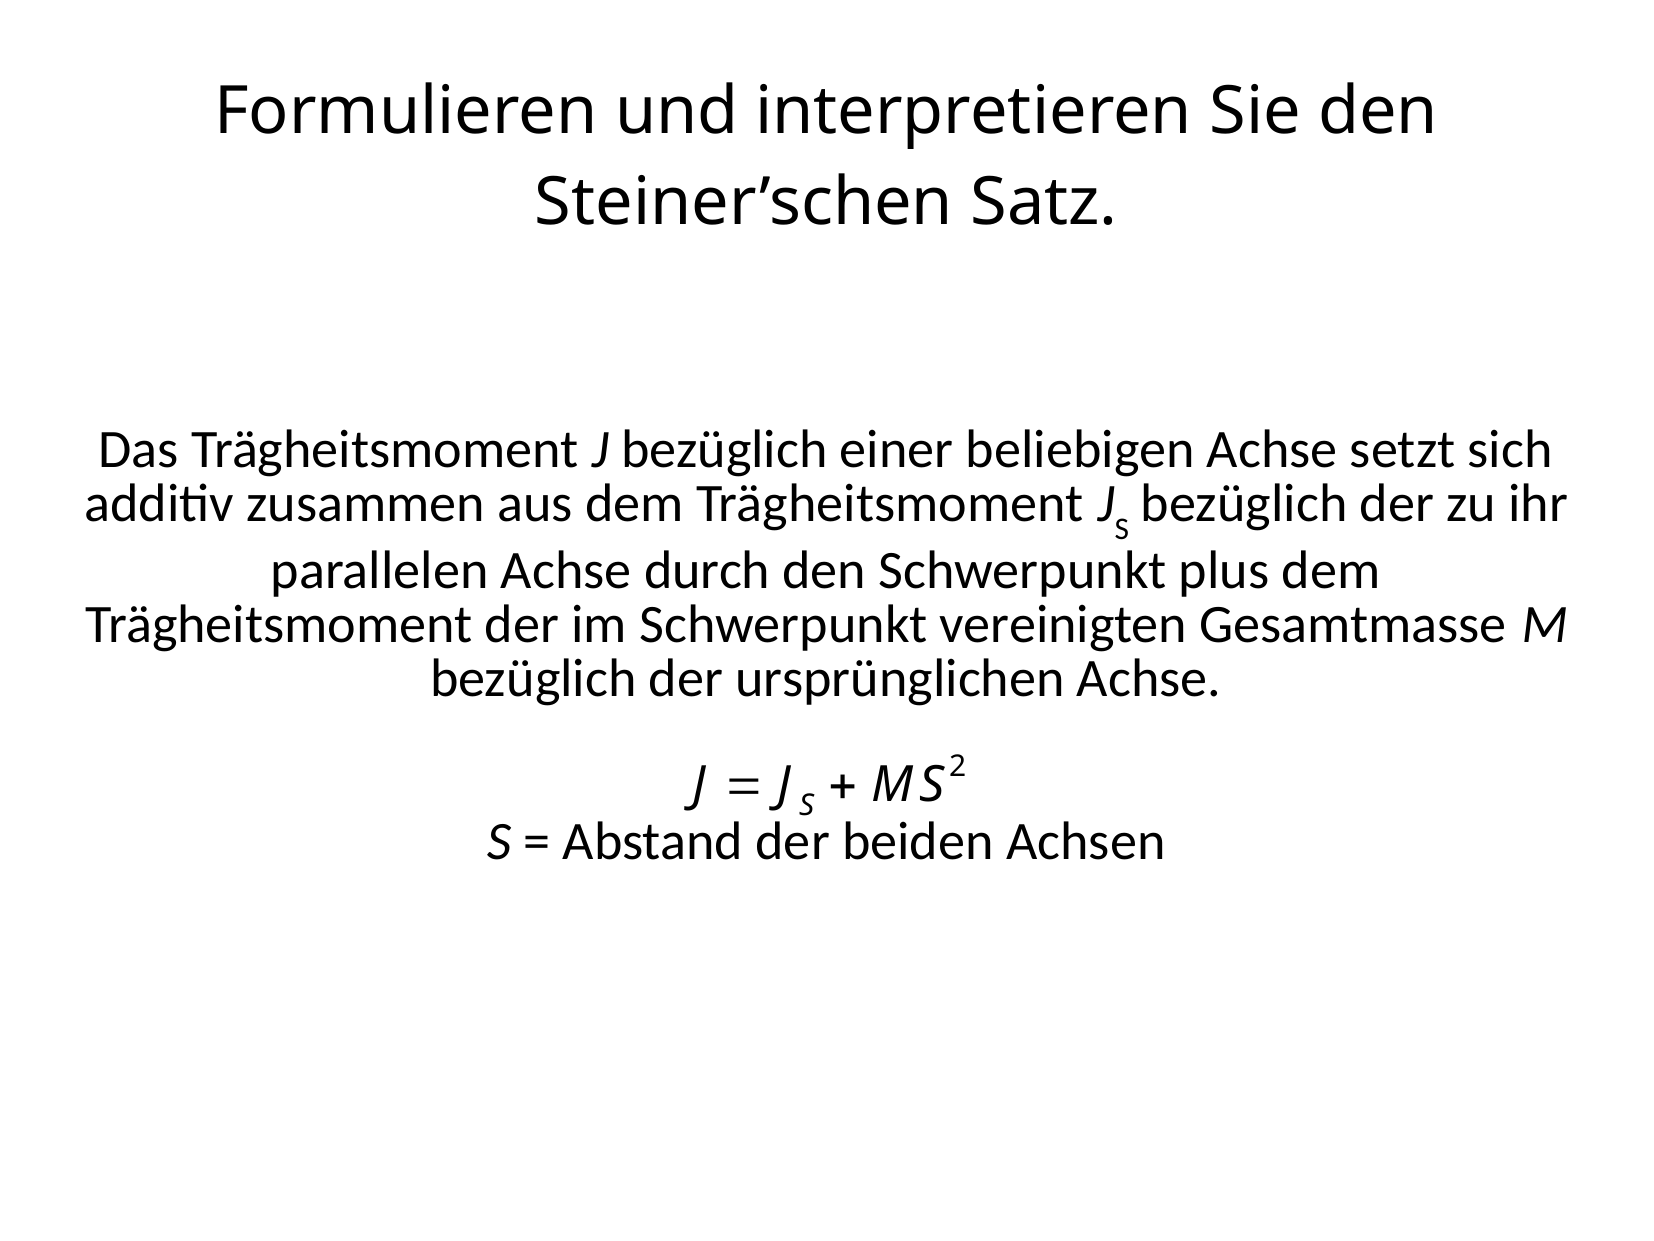

# Formulieren und interpretieren Sie den Steiner’schen Satz.
Das Trägheitsmoment J bezüglich einer beliebigen Achse setzt sich additiv zusammen aus dem Trägheitsmoment JS bezüglich der zu ihr parallelen Achse durch den Schwerpunkt plus dem Trägheitsmoment der im Schwerpunkt vereinigten Gesamtmasse M bezüglich der ursprünglichen Achse.
S = Abstand der beiden Achsen